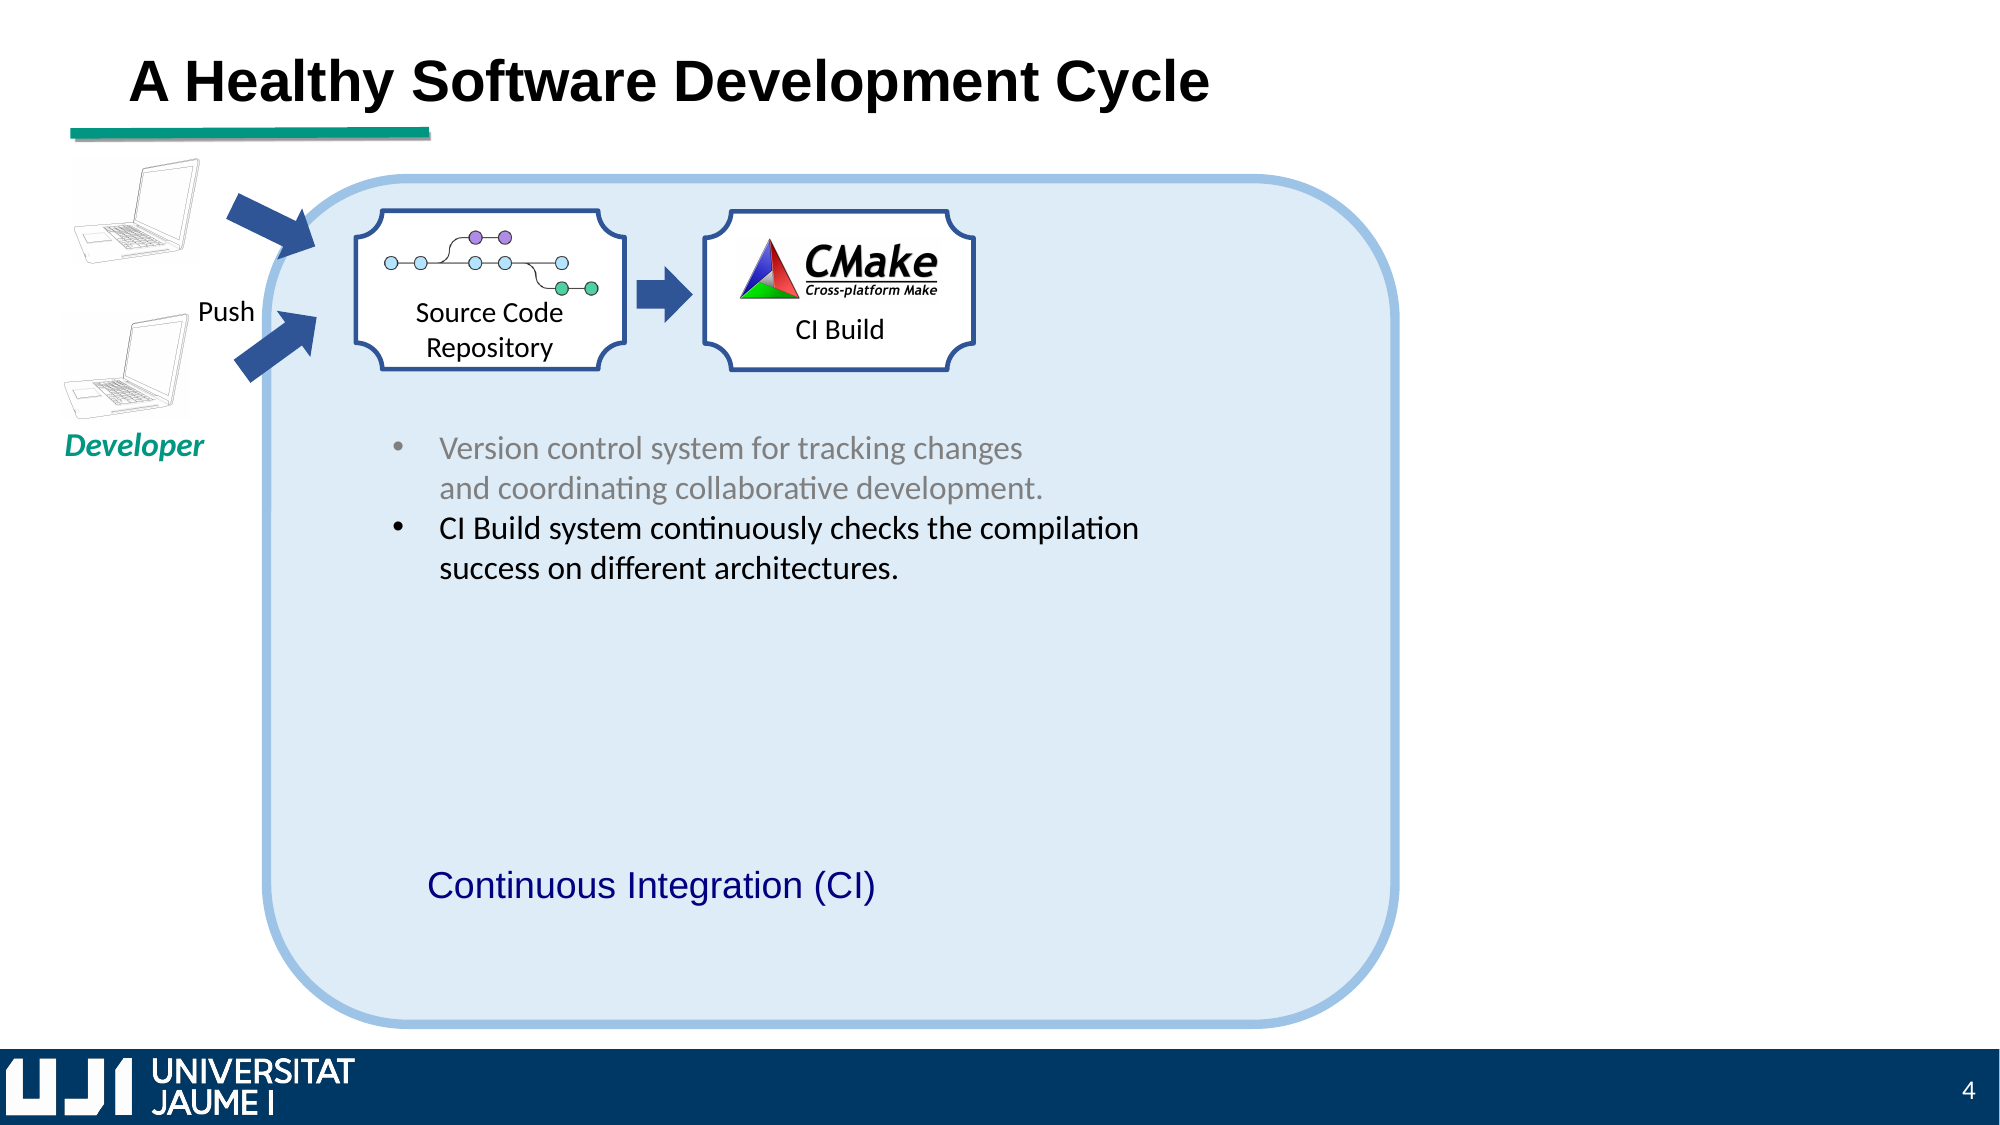

A Healthy Software Development Cycle
Push
Source Code
Repository
CI Build
Developer
Version control system for tracking changes
and coordinating collaborative development.
CI Build system continuously checks the compilation
success on different architectures.
Continuous Integration (CI)